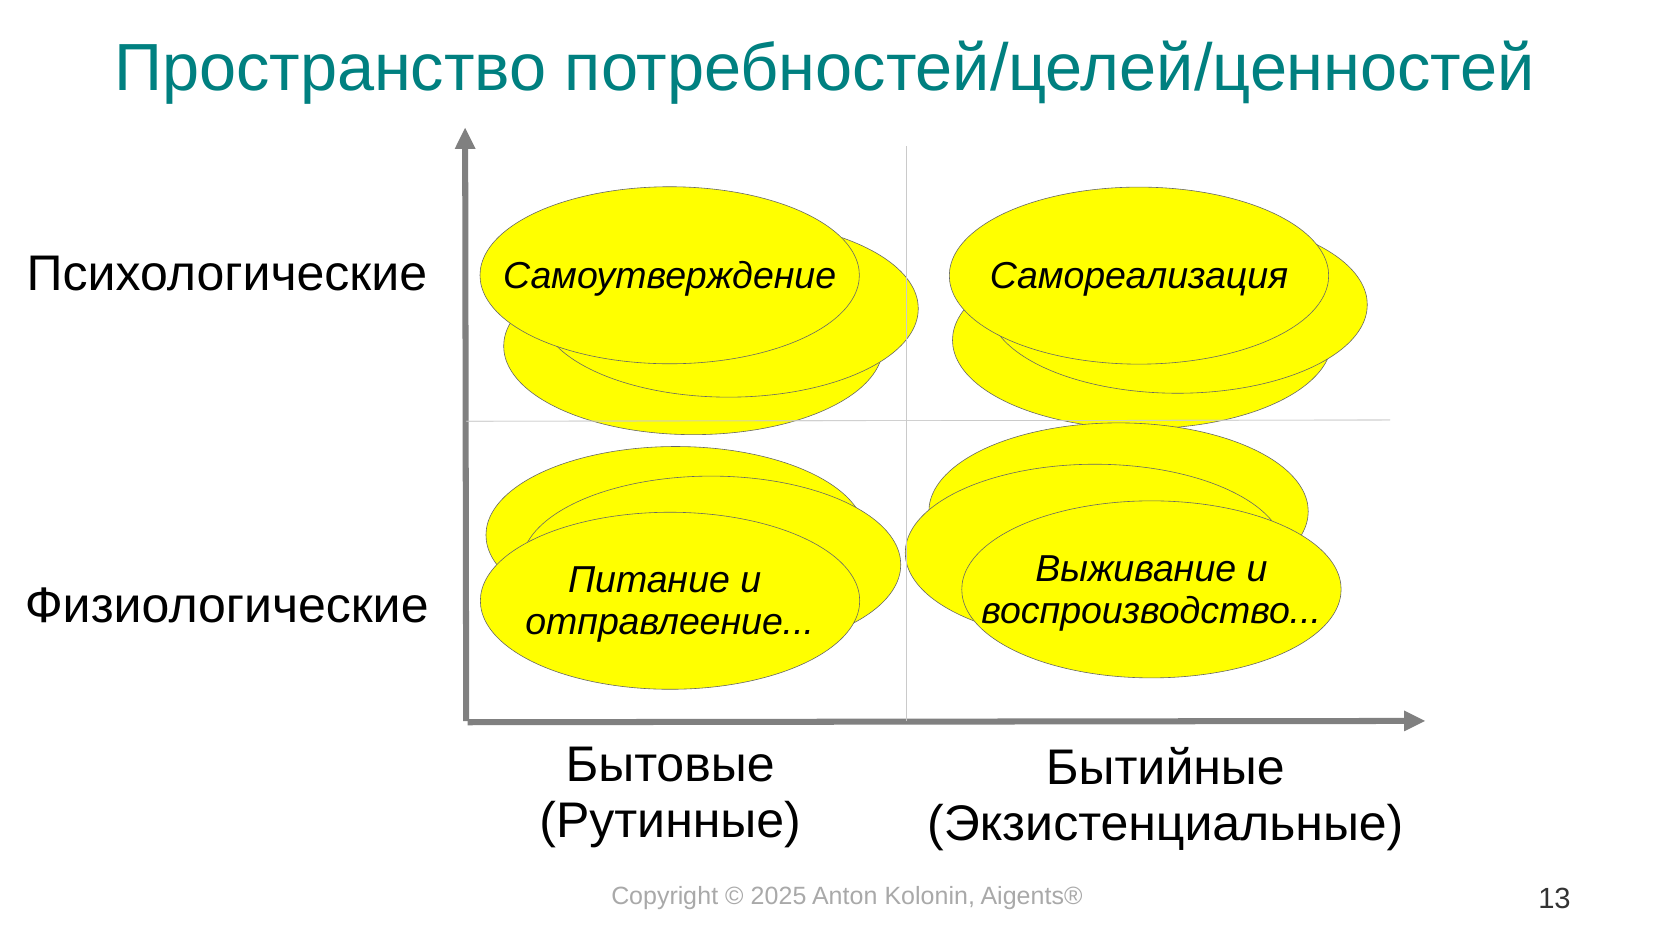

Пространство потребностей/целей/ценностей
Самоутверждение
Самореализация
Психологические
Выживание и
воспроизводство...
Питание и
отправлеение...
Физиологические
Бытовые
(Рутинные)
Бытийные
(Экзистенциальные)
Copyright © 2025 Anton Kolonin, Aigents®
13